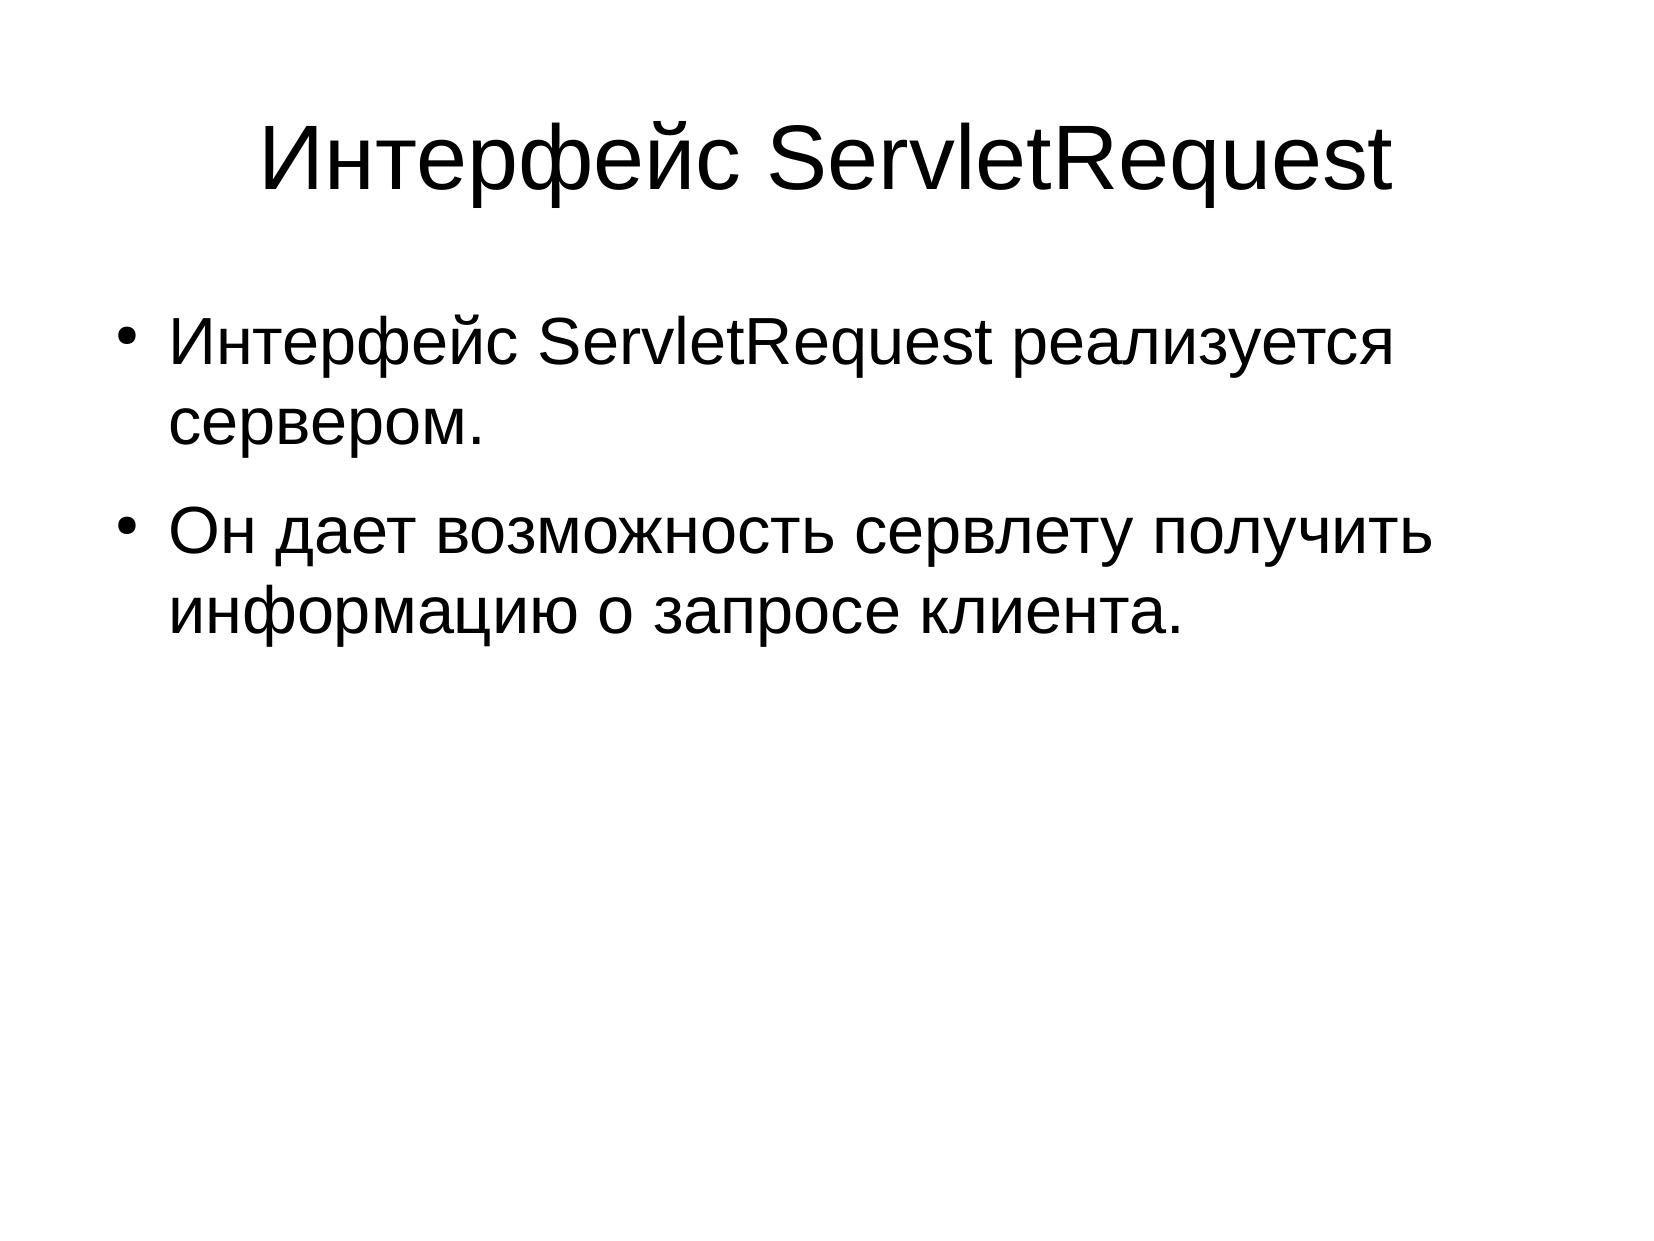

# Интерфейс ServletRequest
Интерфейс ServletRequest реализуется сервером.
Он дает возможность сервлету получить информацию о запросе клиента.